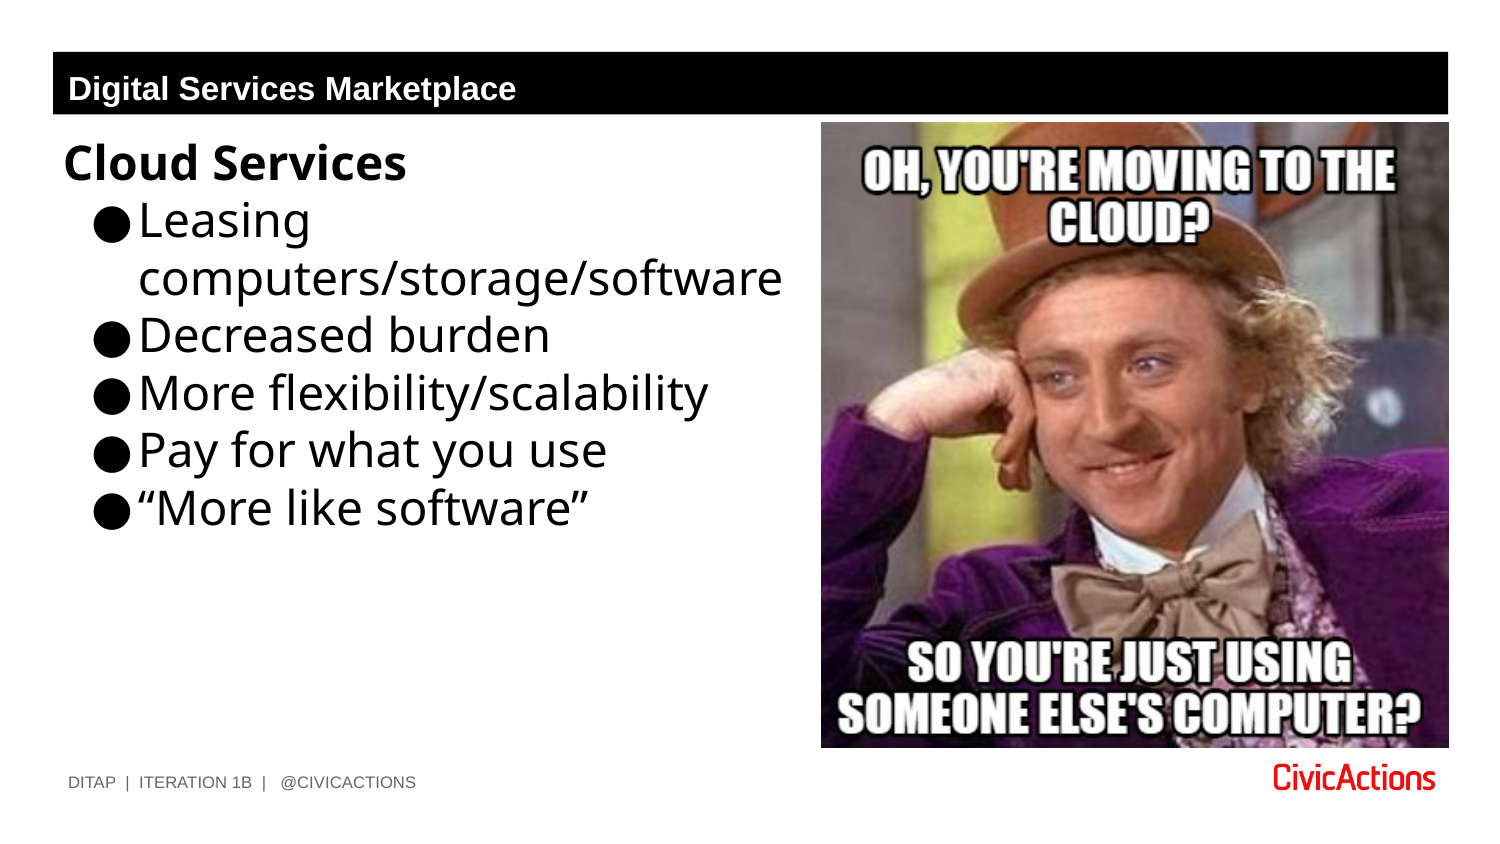

Digital Services Marketplace
Cloud Services
Leasing computers/storage/software
Decreased burden
More flexibility/scalability
Pay for what you use
“More like software”